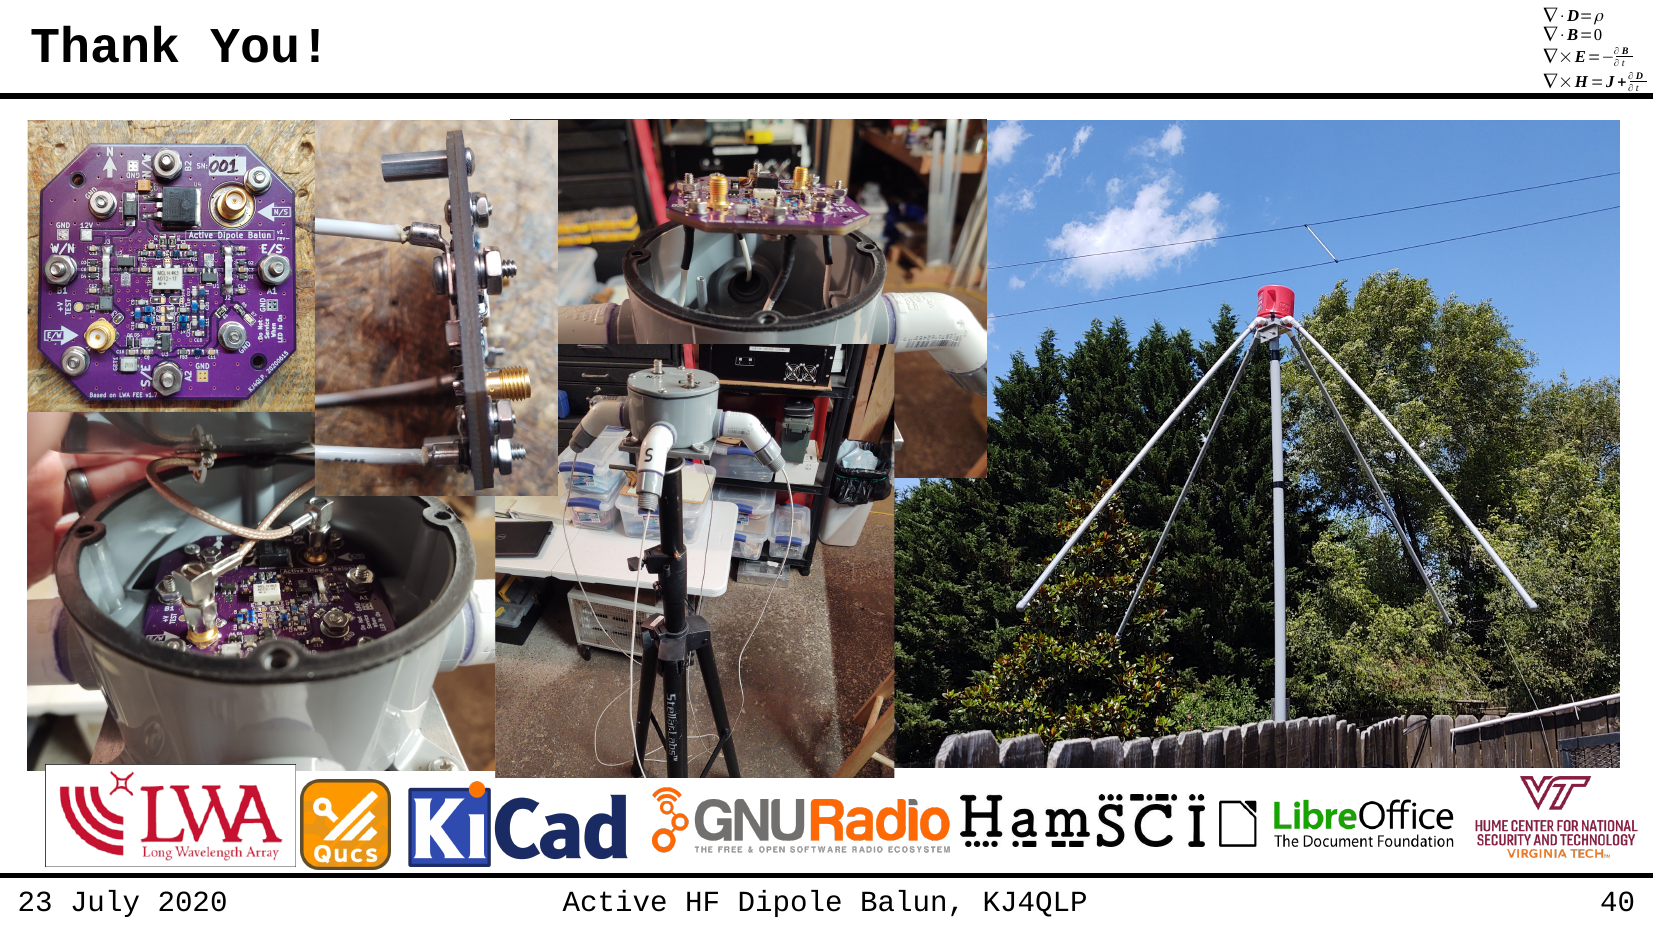

# Thank You!
23 July 2020
Active HF Dipole Balun, KJ4QLP
40